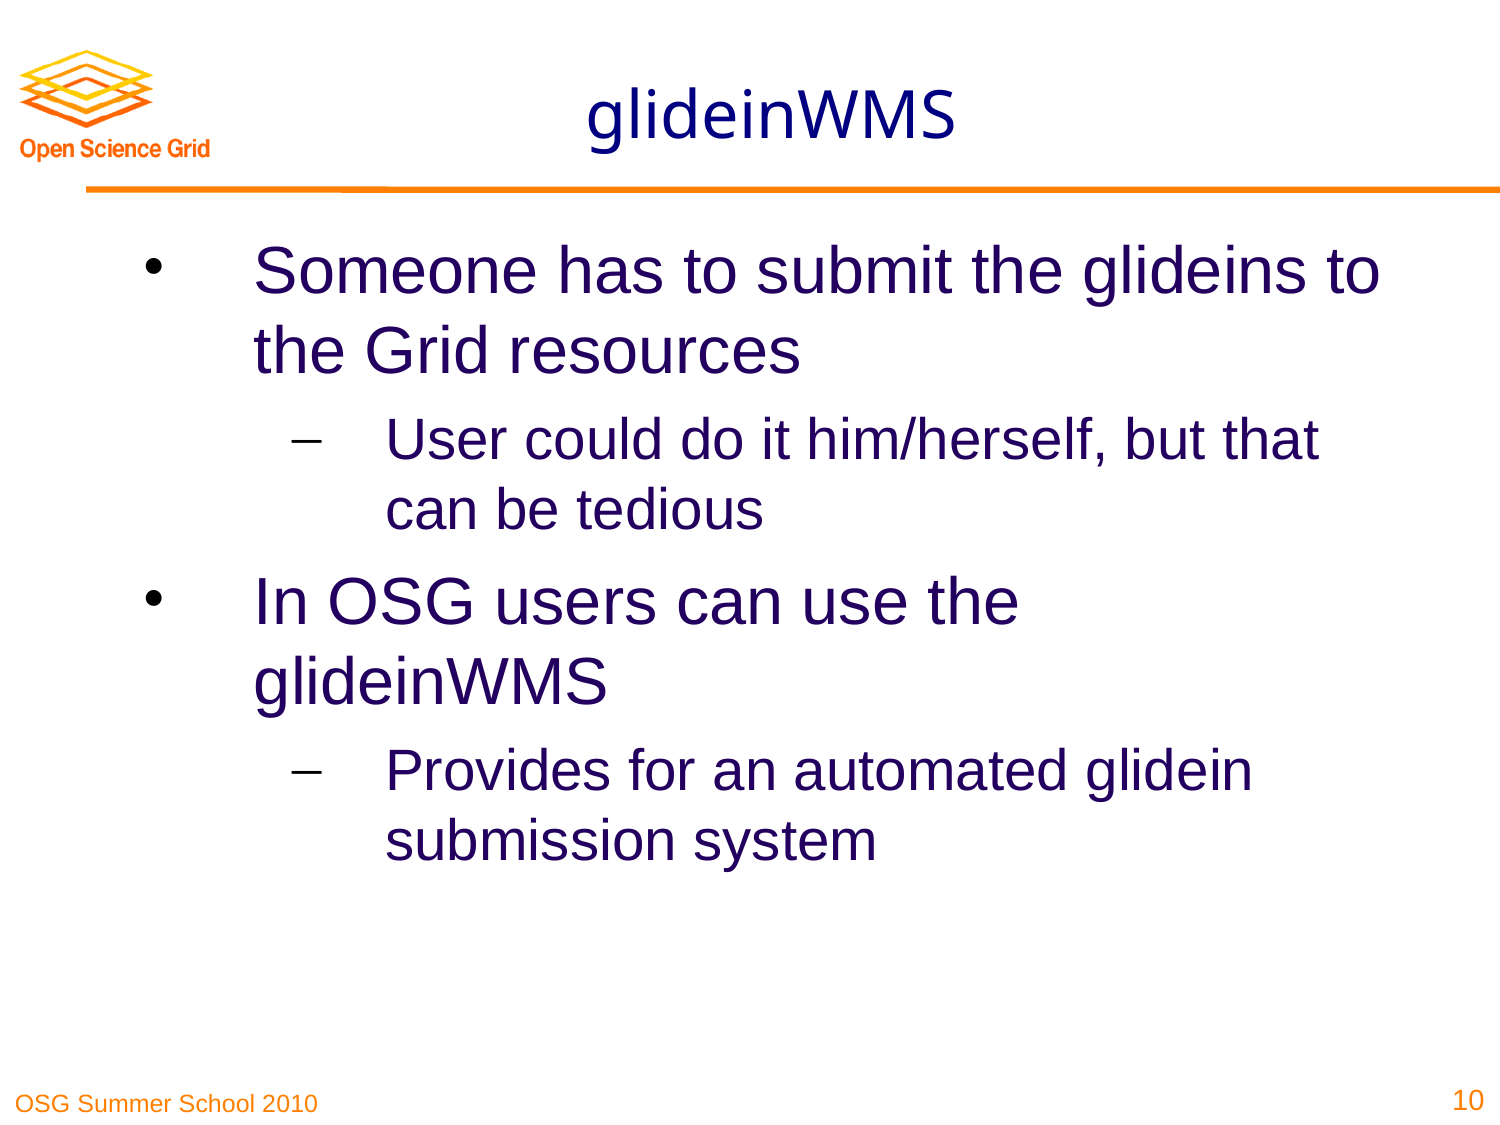

# glideinWMS
Someone has to submit the glideins to the Grid resources
User could do it him/herself, but that can be tedious
In OSG users can use the glideinWMS
Provides for an automated glidein submission system
10